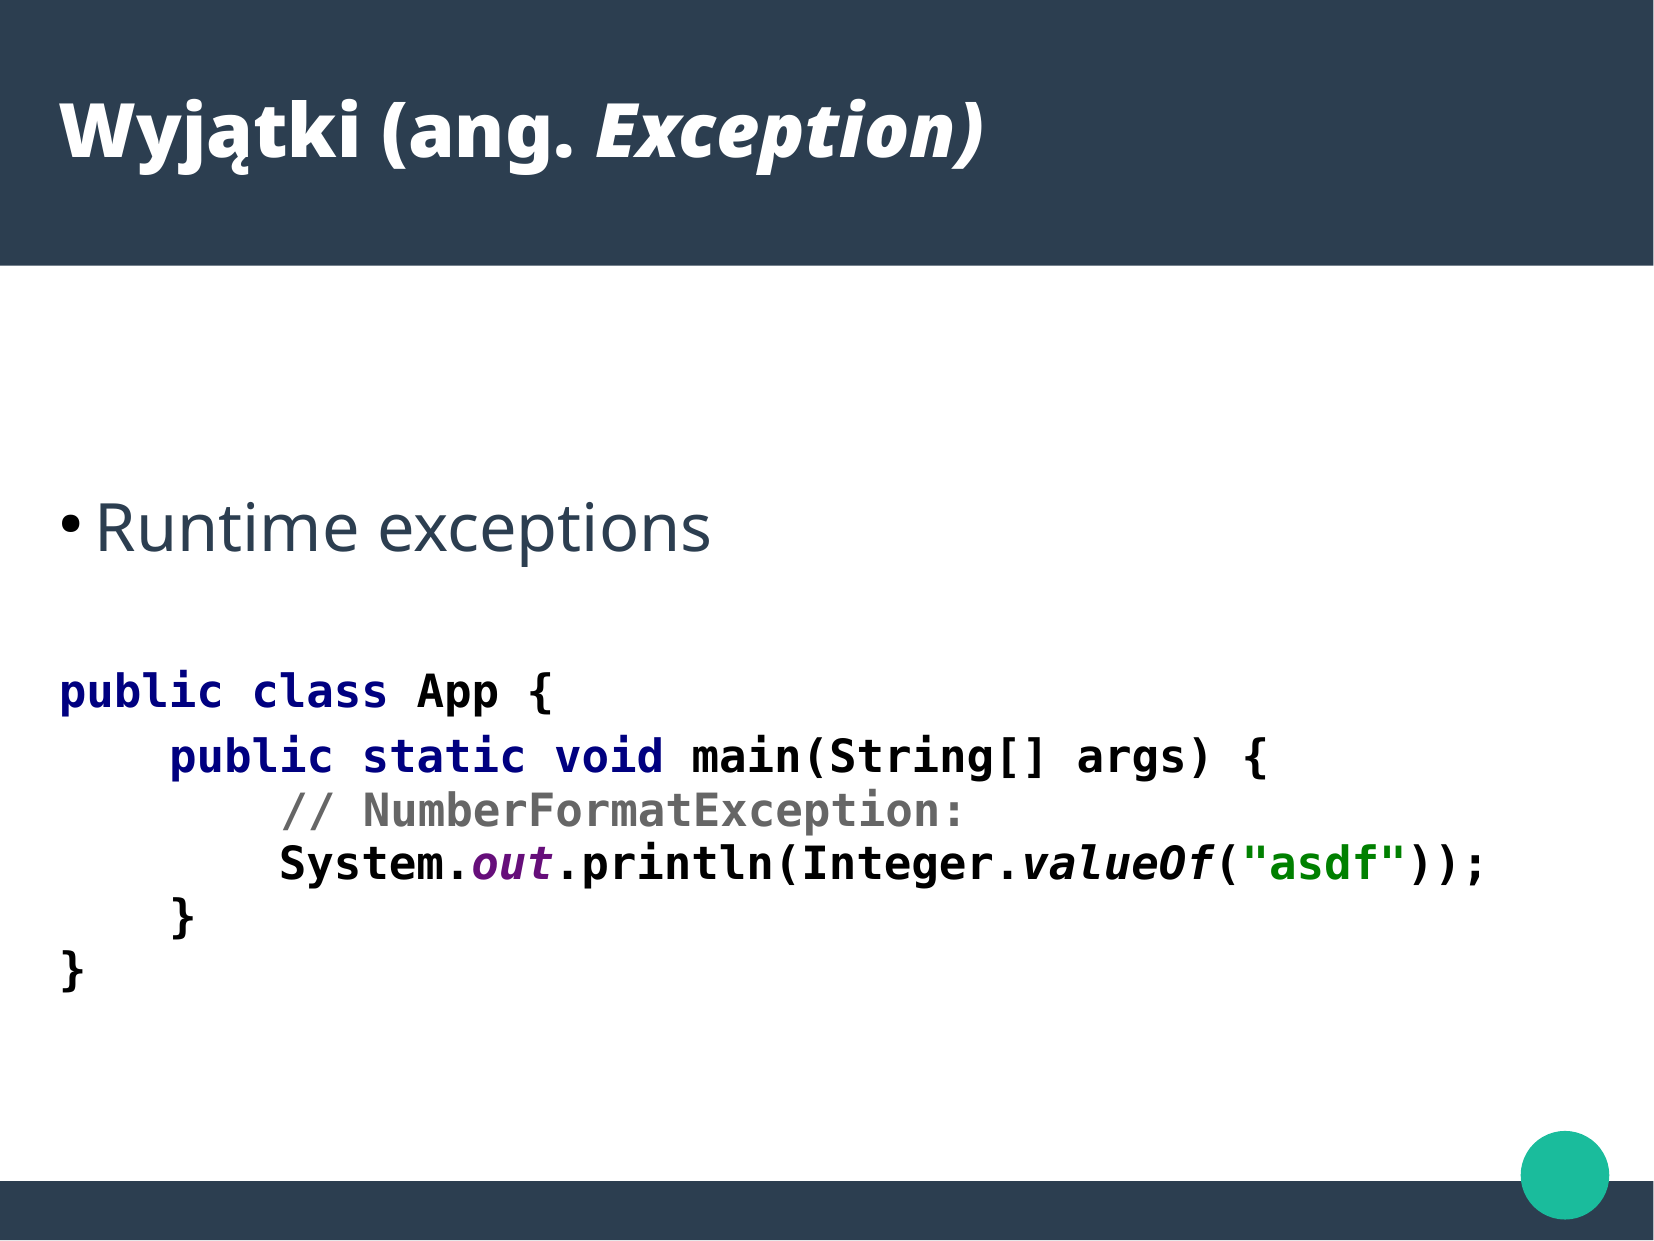

# Wyjątki (ang. Exception)
Runtime exceptions
public class App {
 public static void main(String[] args) {
			// NumberFormatException:
 System.out.println(Integer.valueOf("asdf"));
 }
}